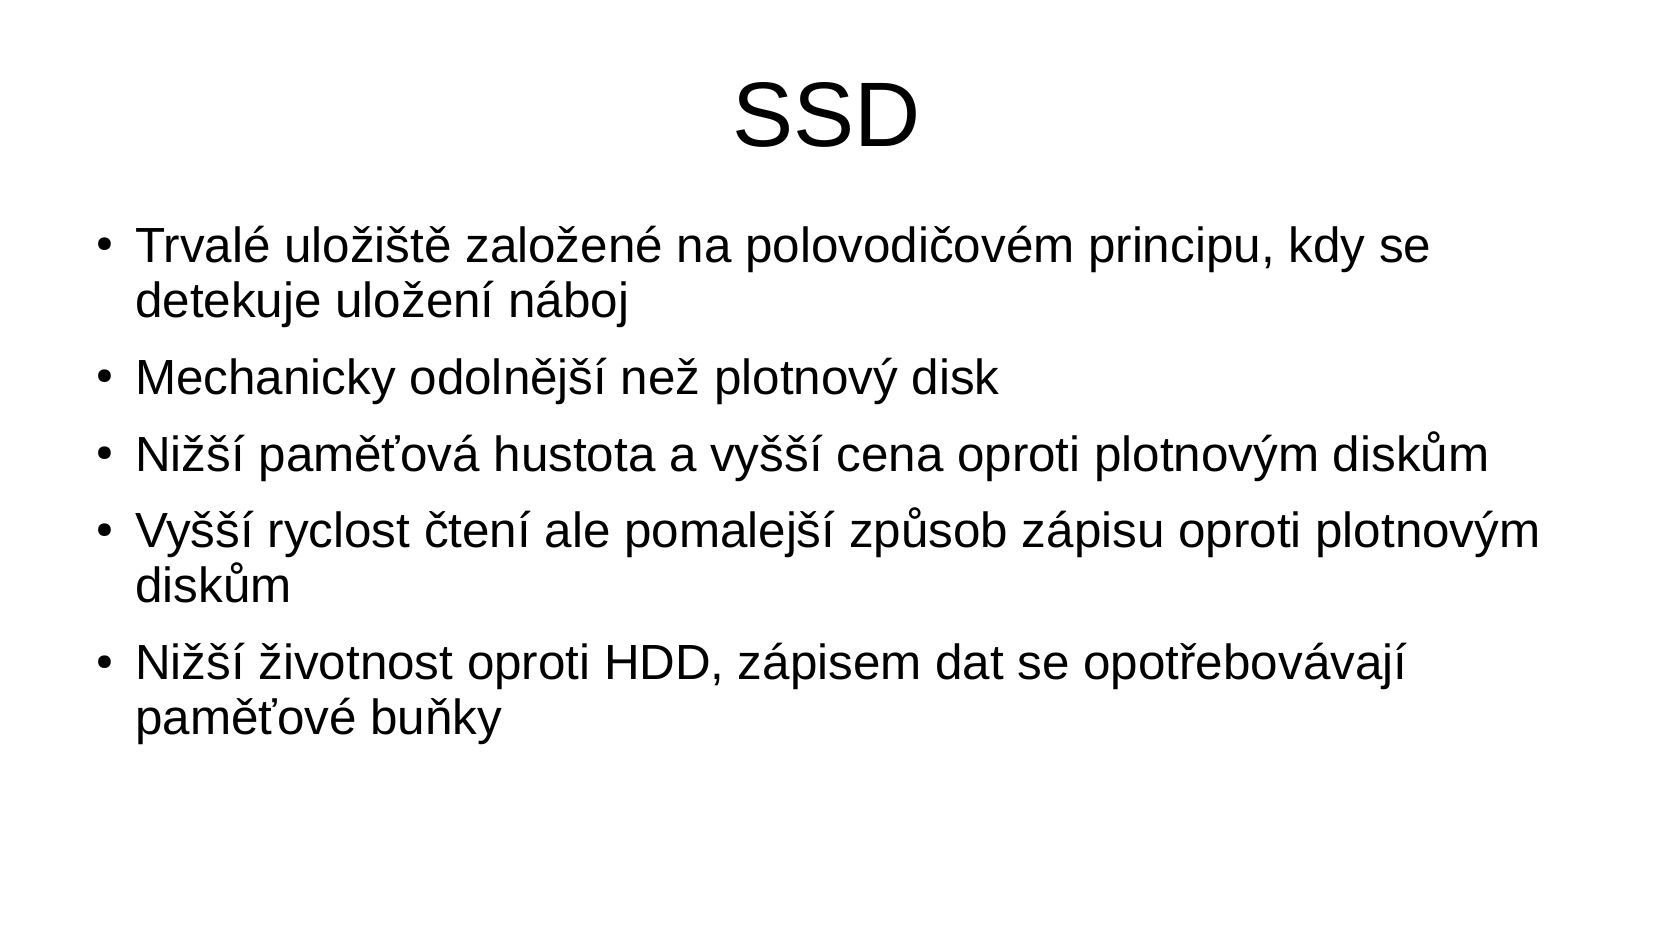

# SSD
Trvalé uložiště založené na polovodičovém principu, kdy se detekuje uložení náboj
Mechanicky odolnější než plotnový disk
Nižší paměťová hustota a vyšší cena oproti plotnovým diskům
Vyšší ryclost čtení ale pomalejší způsob zápisu oproti plotnovým diskům
Nižší životnost oproti HDD, zápisem dat se opotřebovávají paměťové buňky